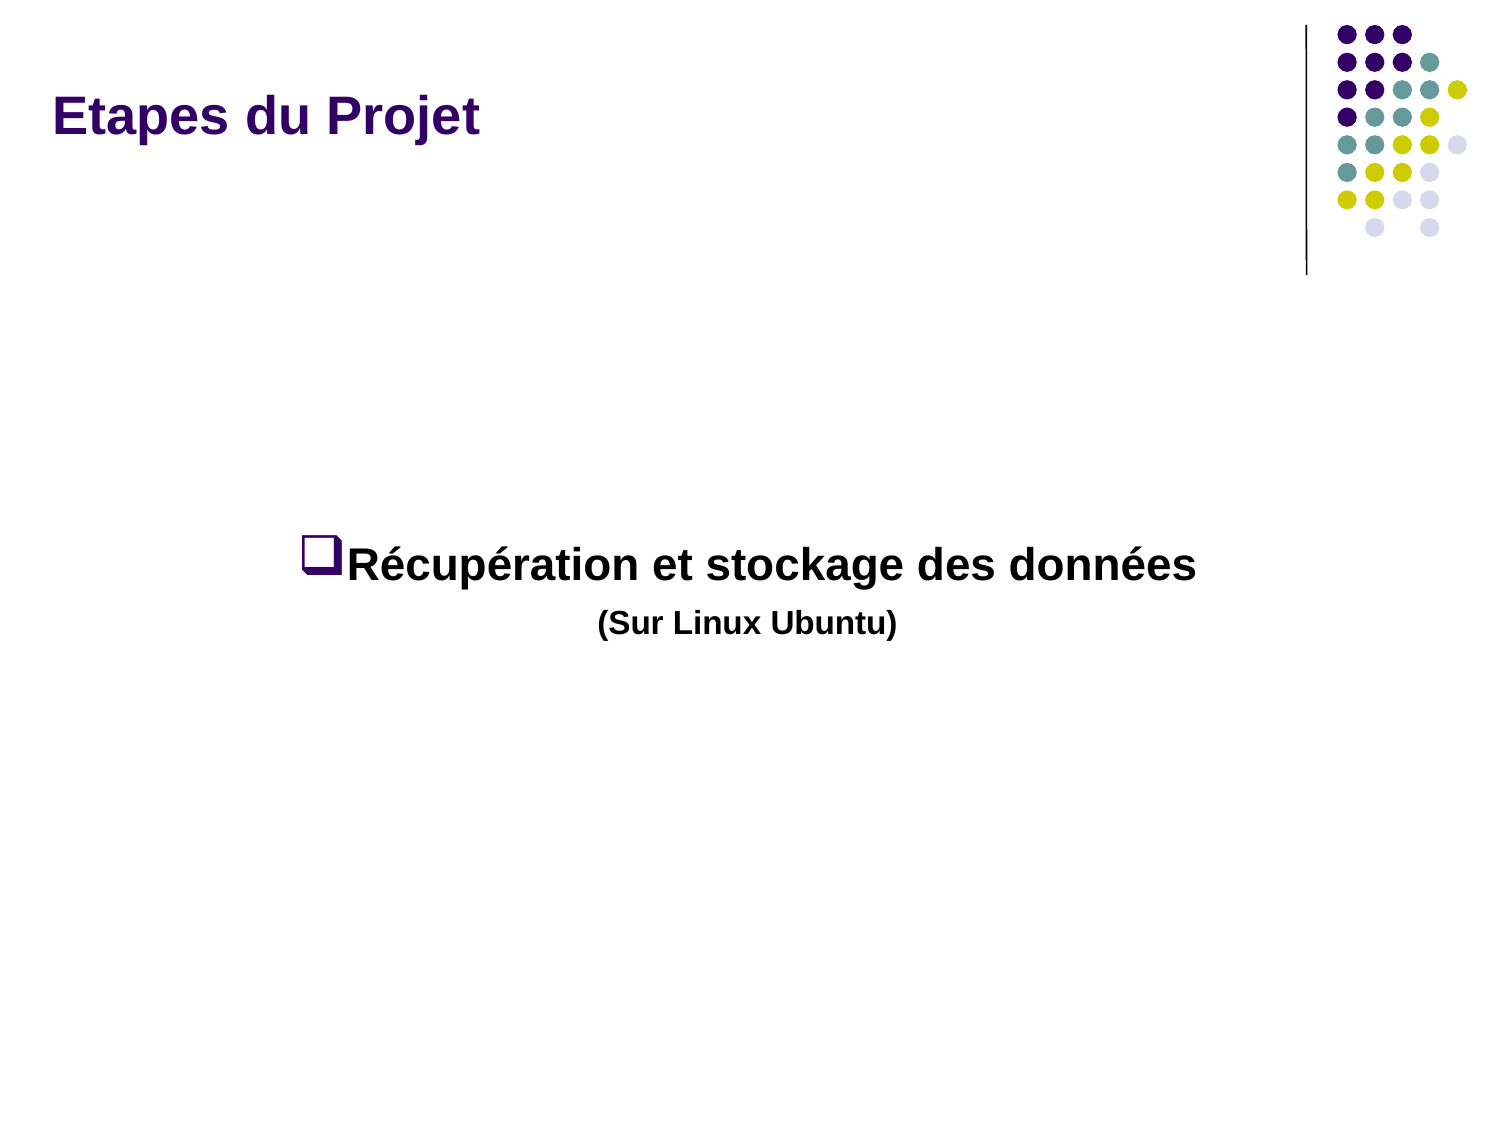

Etapes du Projet
Récupération et stockage des données
(Sur Linux Ubuntu)